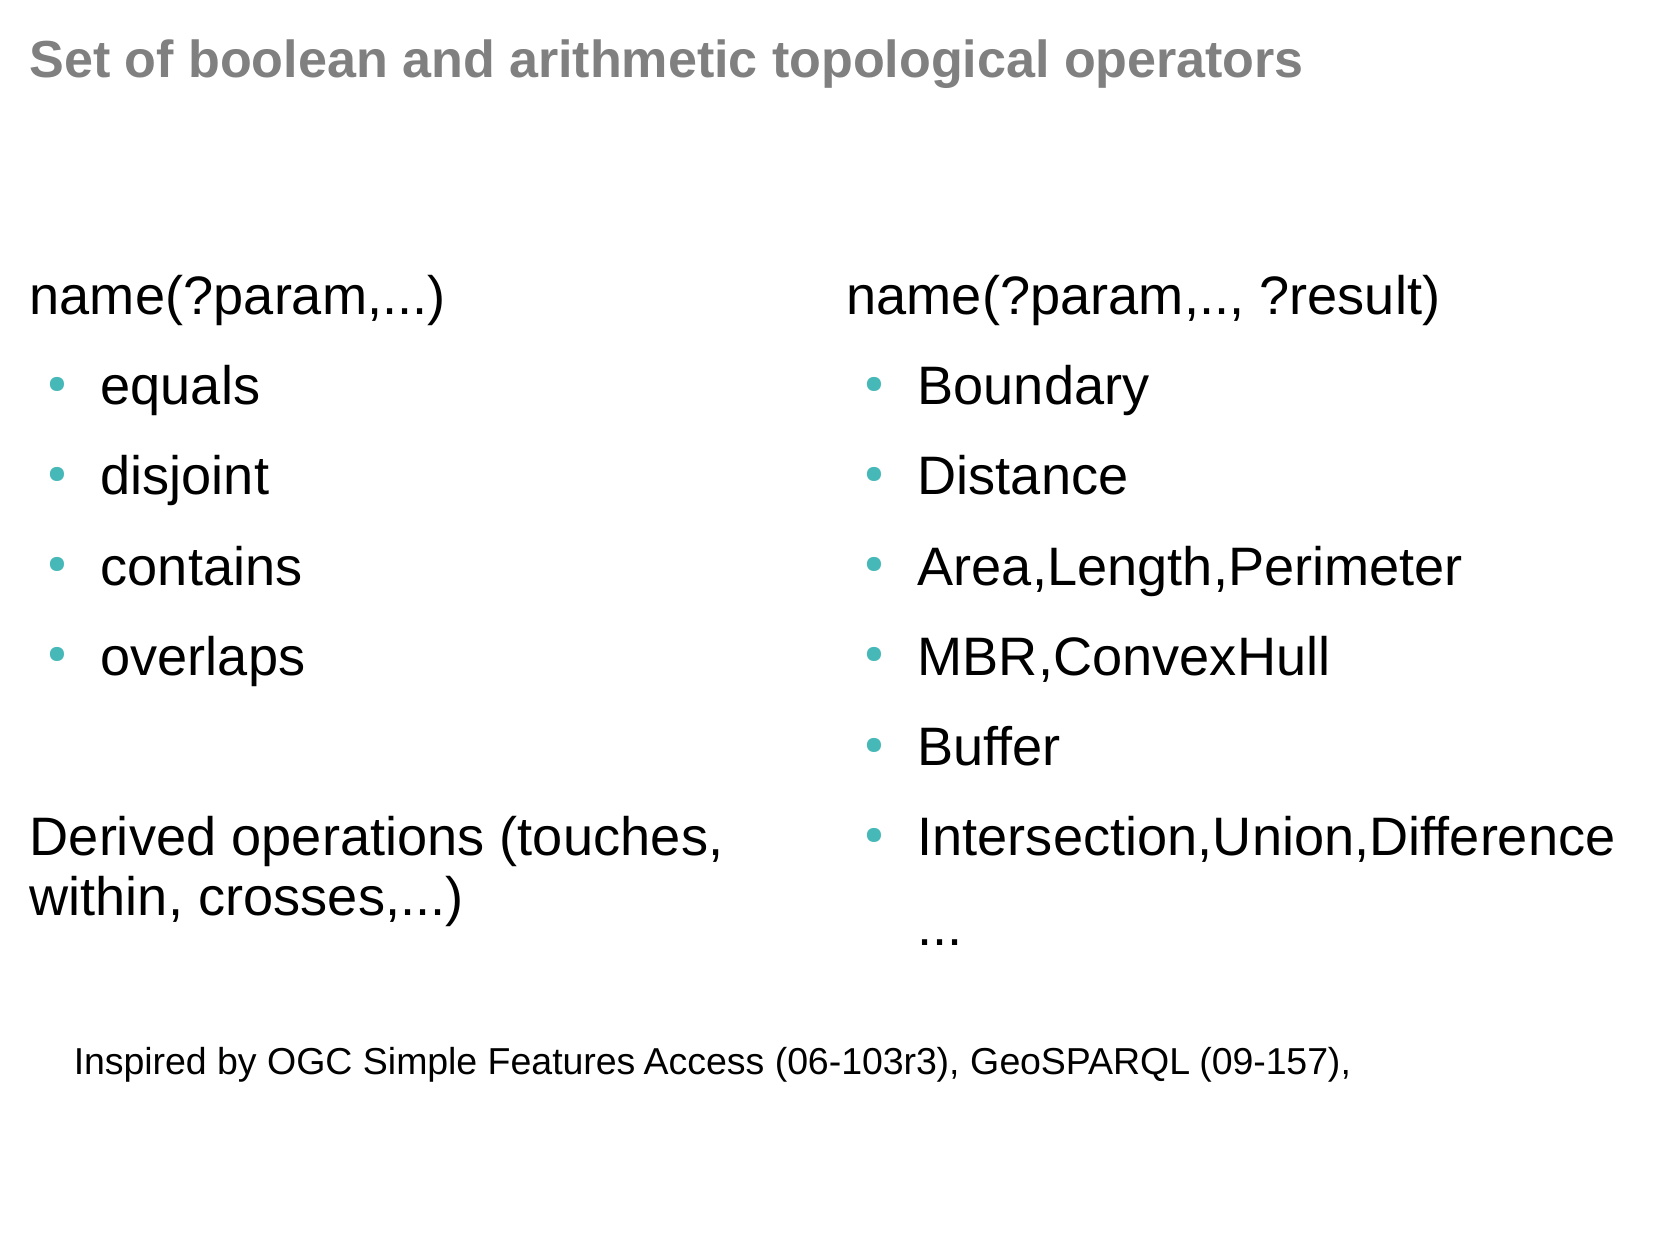

# Set of boolean and arithmetic topological operators
name(?param,...)
equals
disjoint
contains
overlaps
Derived operations (touches, within, crosses,...)
name(?param,.., ?result)
Boundary
Distance
Area,Length,Perimeter
MBR,ConvexHull
Buffer
Intersection,Union,Difference
...
Inspired by OGC Simple Features Access (06-103r3), GeoSPARQL (09-157),